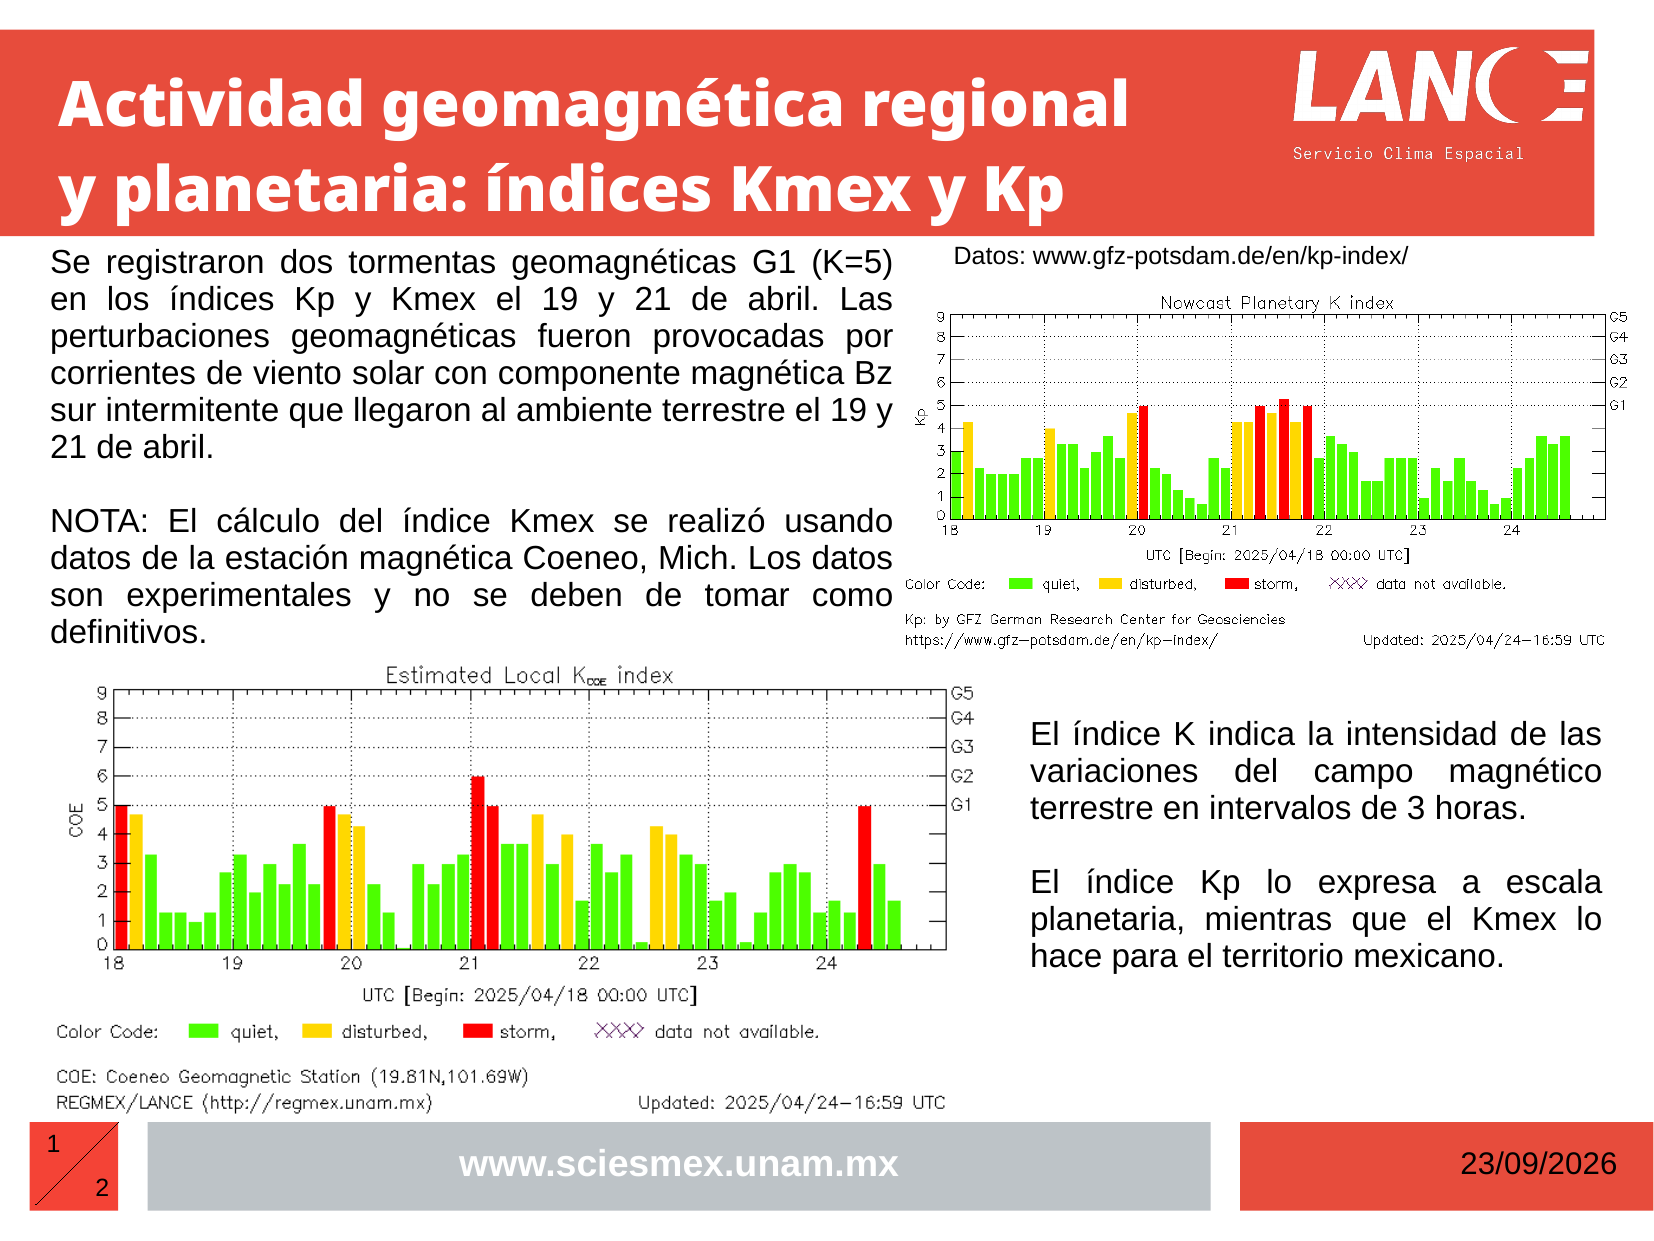

# Actividad geomagnética regional y planetaria: índices Kmex y Kp
Datos: www.gfz-potsdam.de/en/kp-index/
Se registraron dos tormentas geomagnéticas G1 (K=5) en los índices Kp y Kmex el 19 y 21 de abril. Las perturbaciones geomagnéticas fueron provocadas por corrientes de viento solar con componente magnética Bz sur intermitente que llegaron al ambiente terrestre el 19 y 21 de abril.
NOTA: El cálculo del índice Kmex se realizó usando datos de la estación magnética Coeneo, Mich. Los datos son experimentales y no se deben de tomar como definitivos.
El índice K indica la intensidad de las variaciones del campo magnético terrestre en intervalos de 3 horas.
El índice Kp lo expresa a escala planetaria, mientras que el Kmex lo hace para el territorio mexicano.
www.sciesmex.unam.mx
2